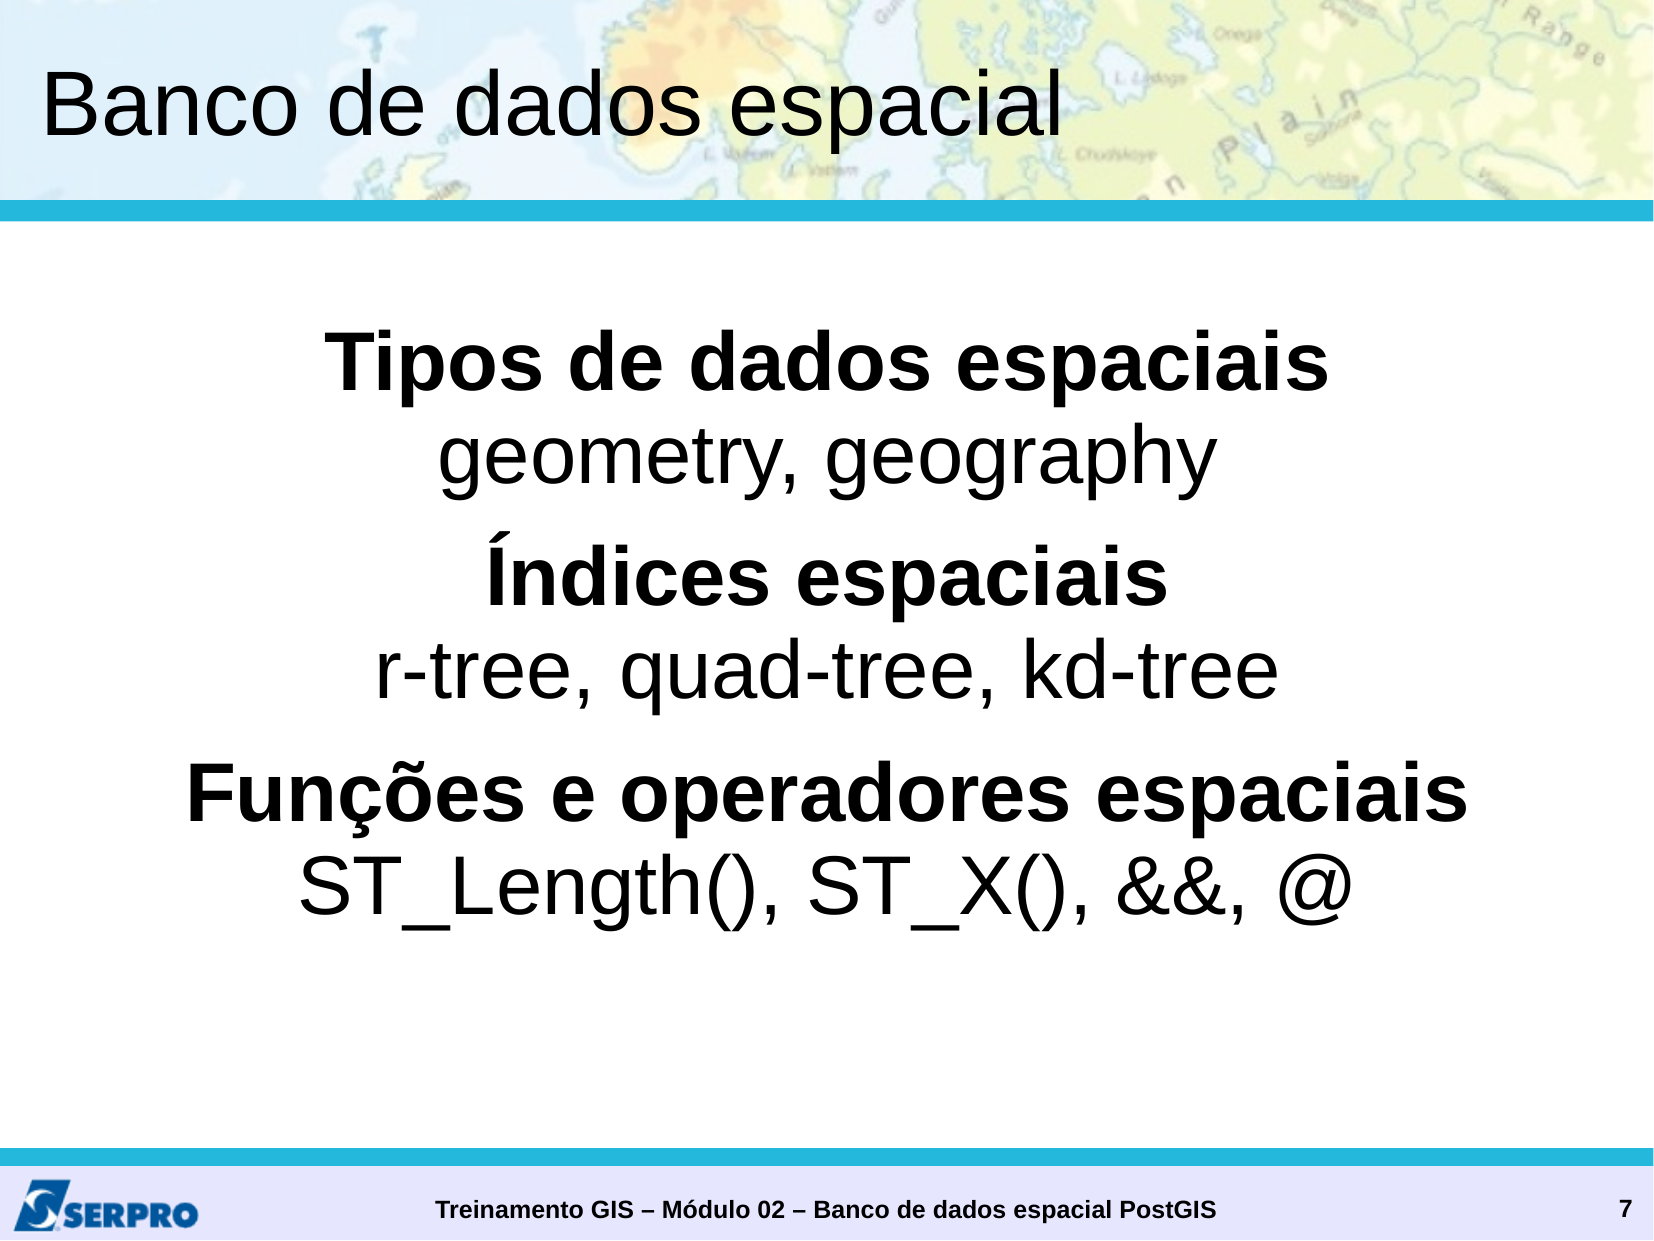

# Banco de dados espacial
Tipos de dados espaciais
geometry, geography
Índices espaciais
r-tree, quad-tree, kd-tree
Funções e operadores espaciais
ST_Length(), ST_X(), &&, @
7
Treinamento GIS – Módulo 02 – Banco de dados espacial PostGIS